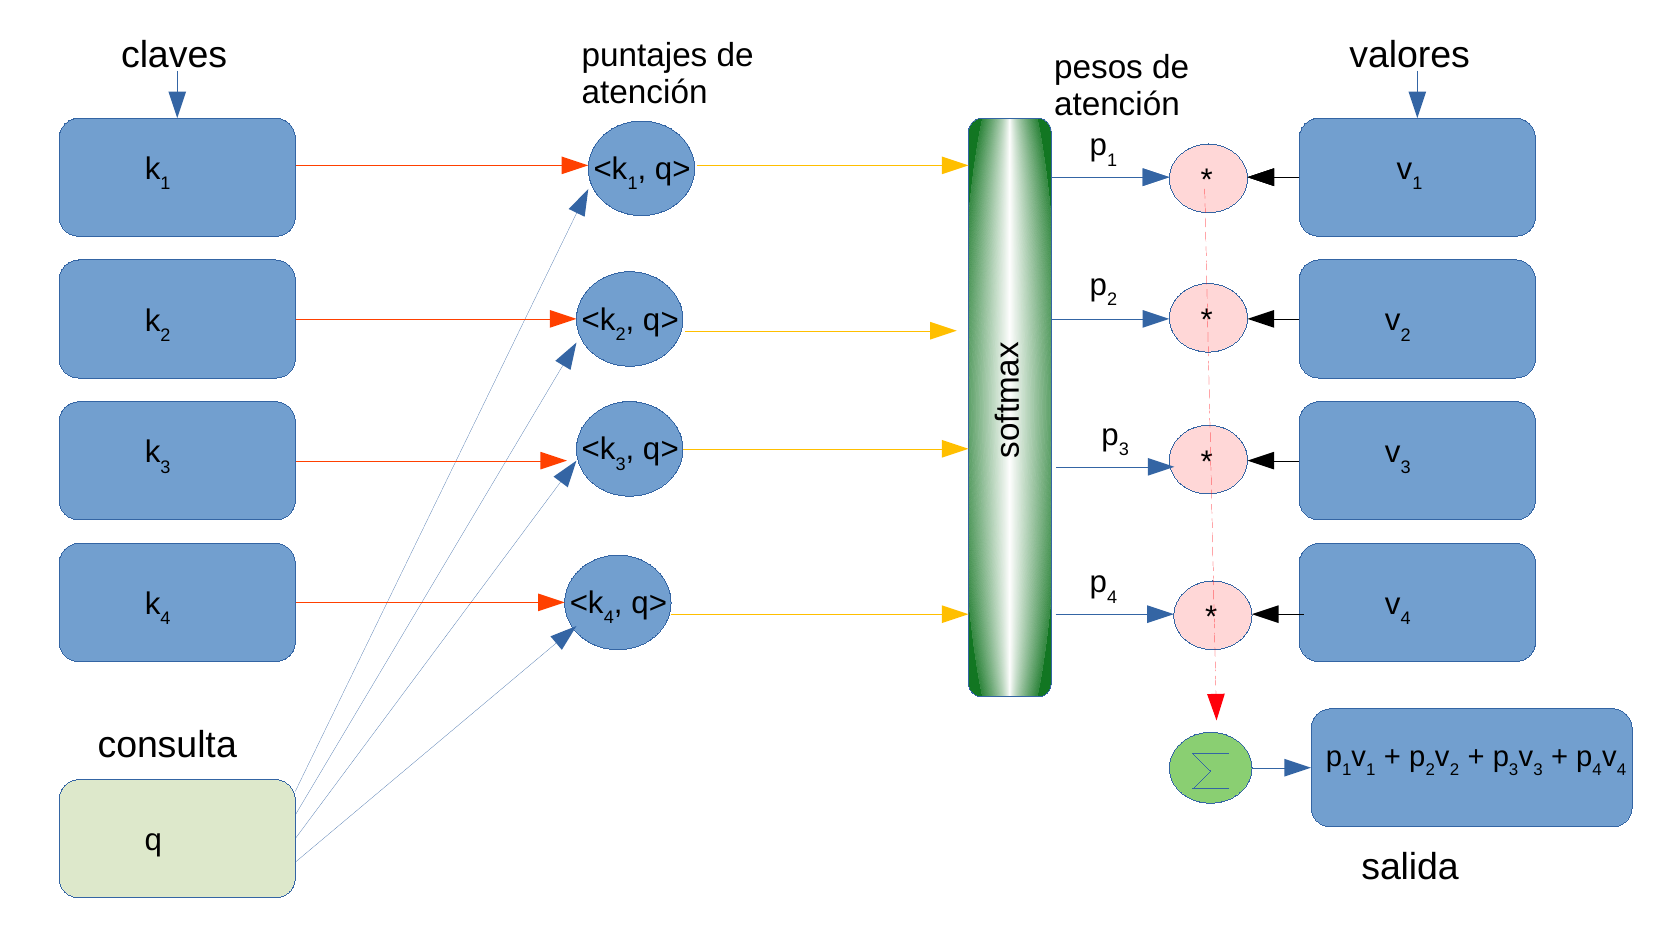

claves
valores
puntajes de atención
pesos de atención
p1
<k1, q>
<k1, q>
v1
k1
*
p2
<k2, q>
*
v2
k2
softmax
<k3, q>
p3
*
v3
k3
<k4, q>
p4
v4
k4
*
consulta
p1v1 + p2v2 + p3v3 + p4v4
q
salida